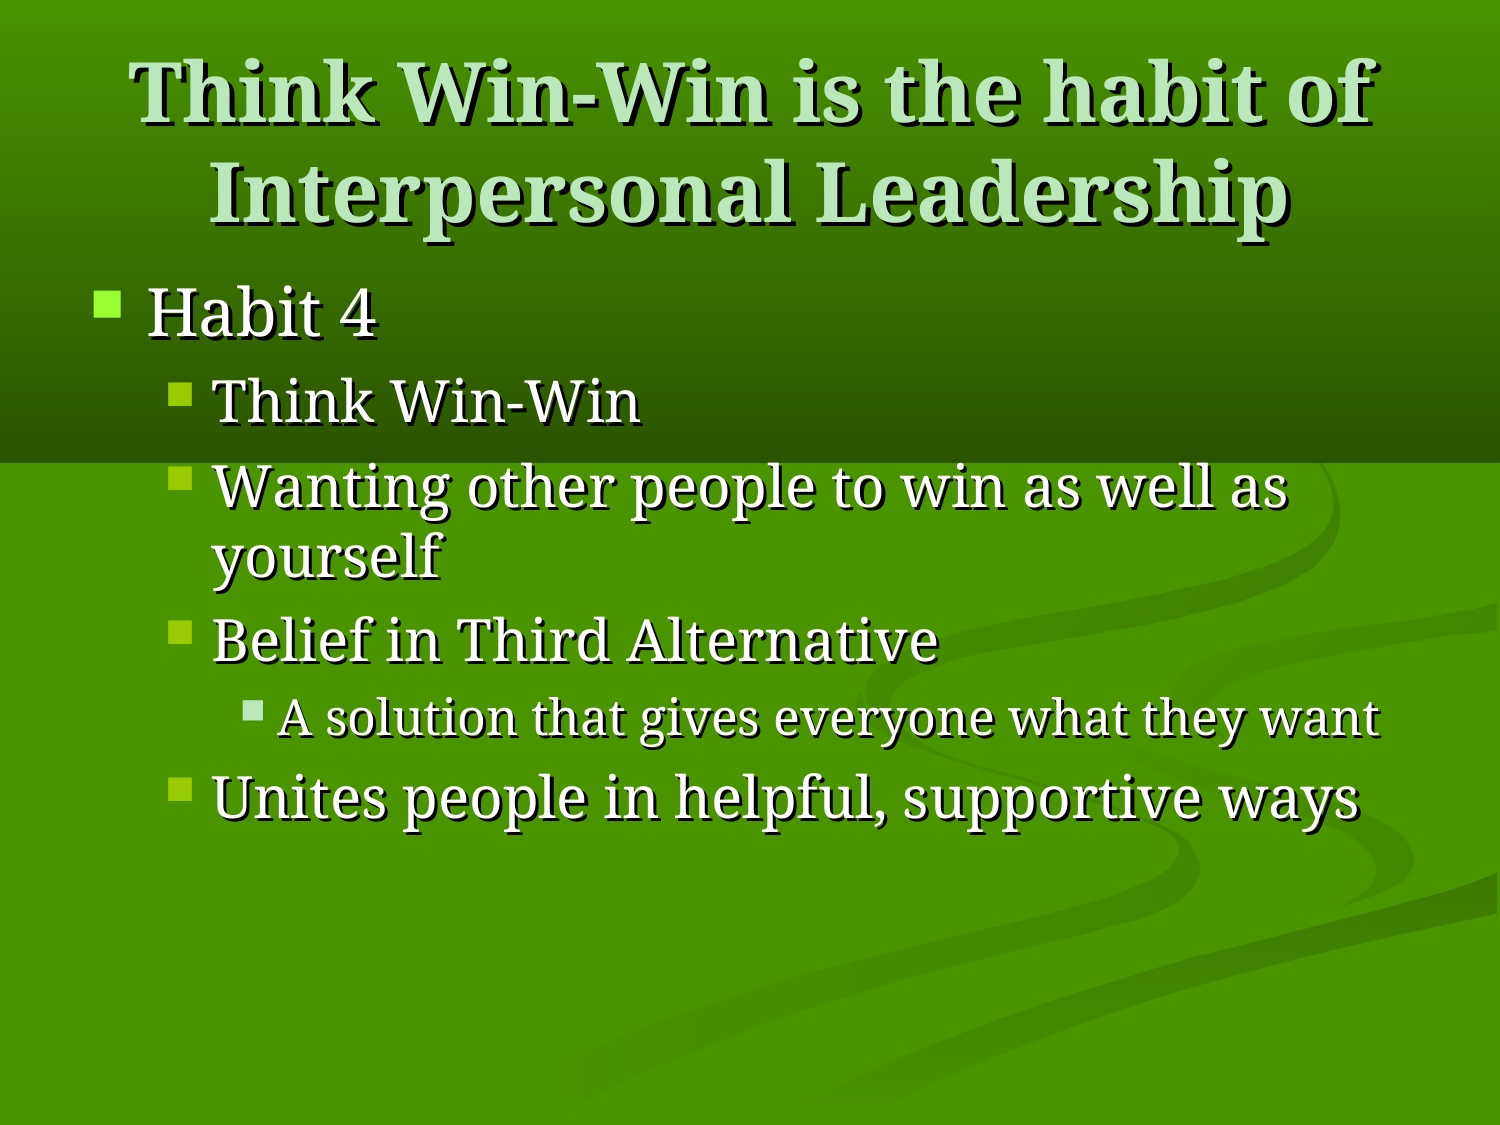

# Think Win-Win is the habit of Interpersonal Leadership
Habit 4
Think Win-Win
Wanting other people to win as well as yourself
Belief in Third Alternative
A solution that gives everyone what they want
Unites people in helpful, supportive ways